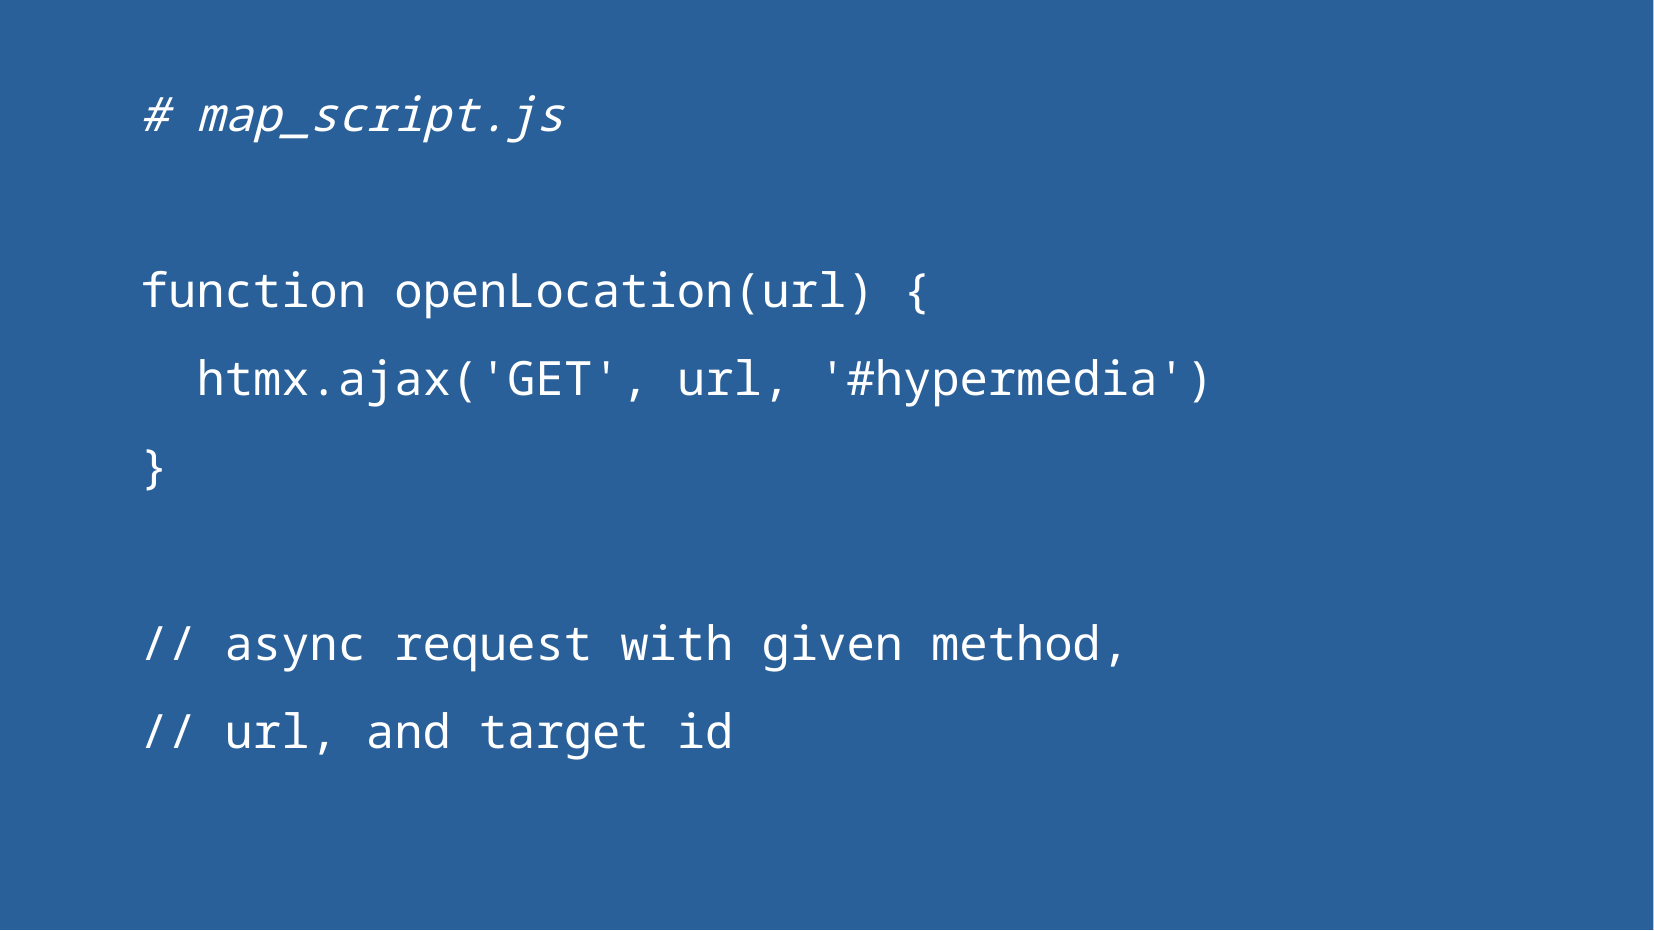

# # map_script.js
function openLocation(url) {
 htmx.ajax('GET', url, '#hypermedia')
}
// async request with given method,
// url, and target id